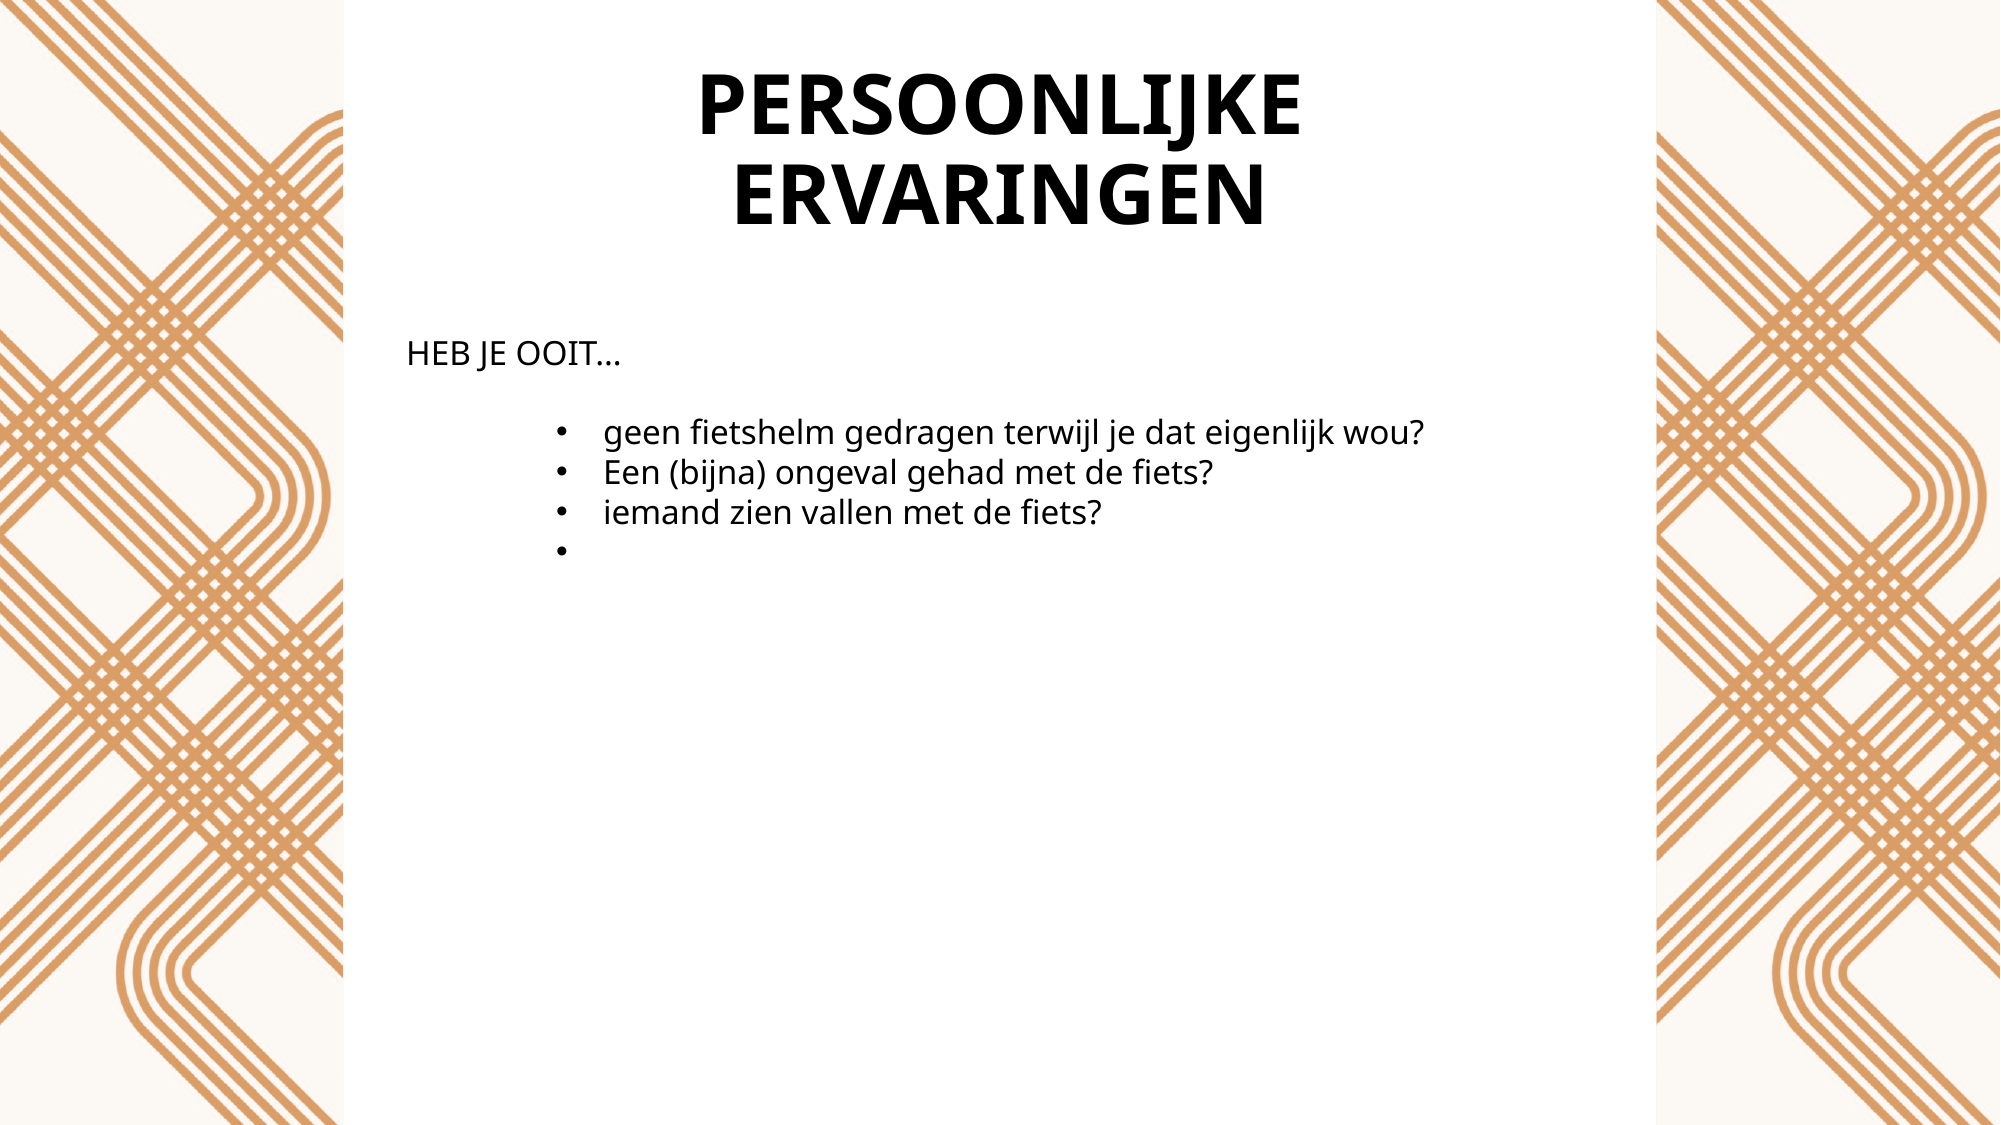

# PERSOONLIJKE ERVARINGEN
HEB JE OOIT…
geen fietshelm gedragen terwijl je dat eigenlijk wou?
Een (bijna) ongeval gehad met de fiets?
iemand zien vallen met de fiets?